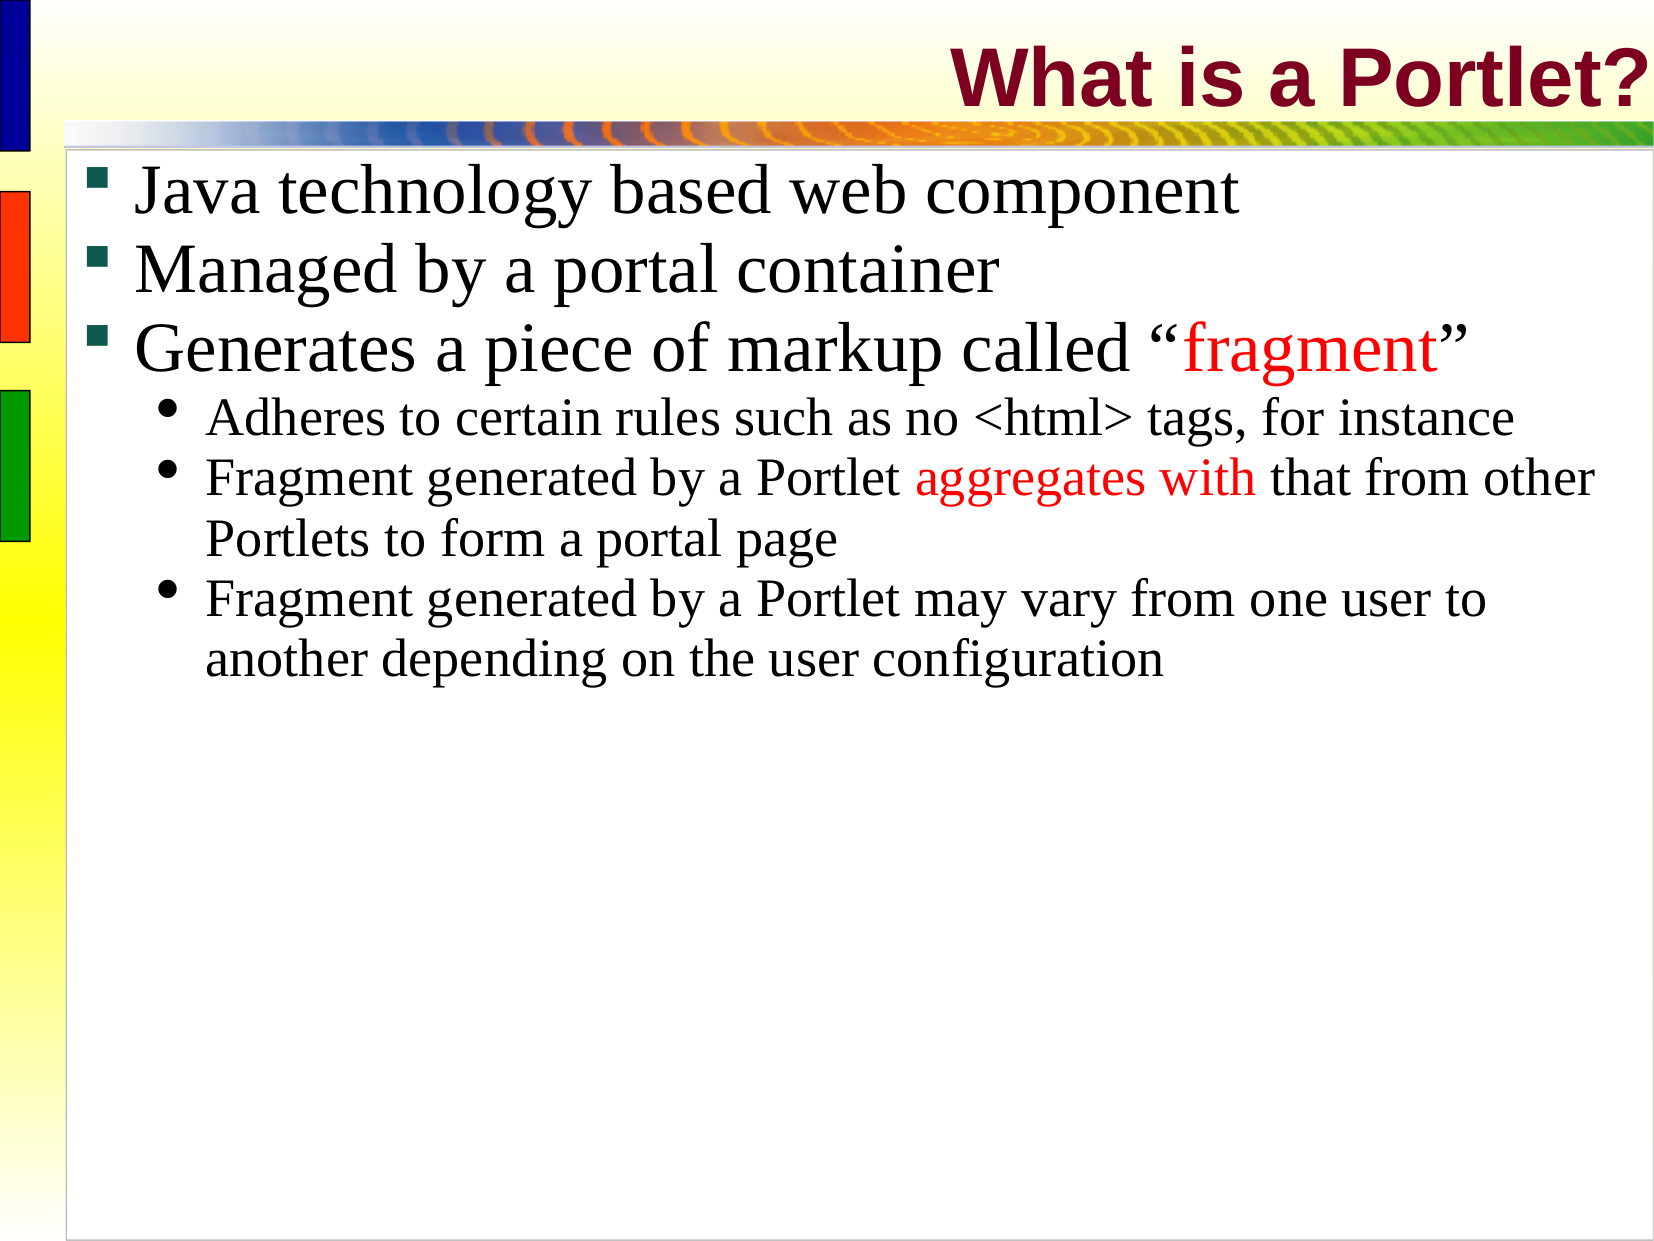

# What is a Portlet?
Java technology based web component
Managed by a portal container
Generates a piece of markup called “fragment”
Adheres to certain rules such as no <html> tags, for instance
Fragment generated by a Portlet aggregates with that from other Portlets to form a portal page
Fragment generated by a Portlet may vary from one user to another depending on the user configuration